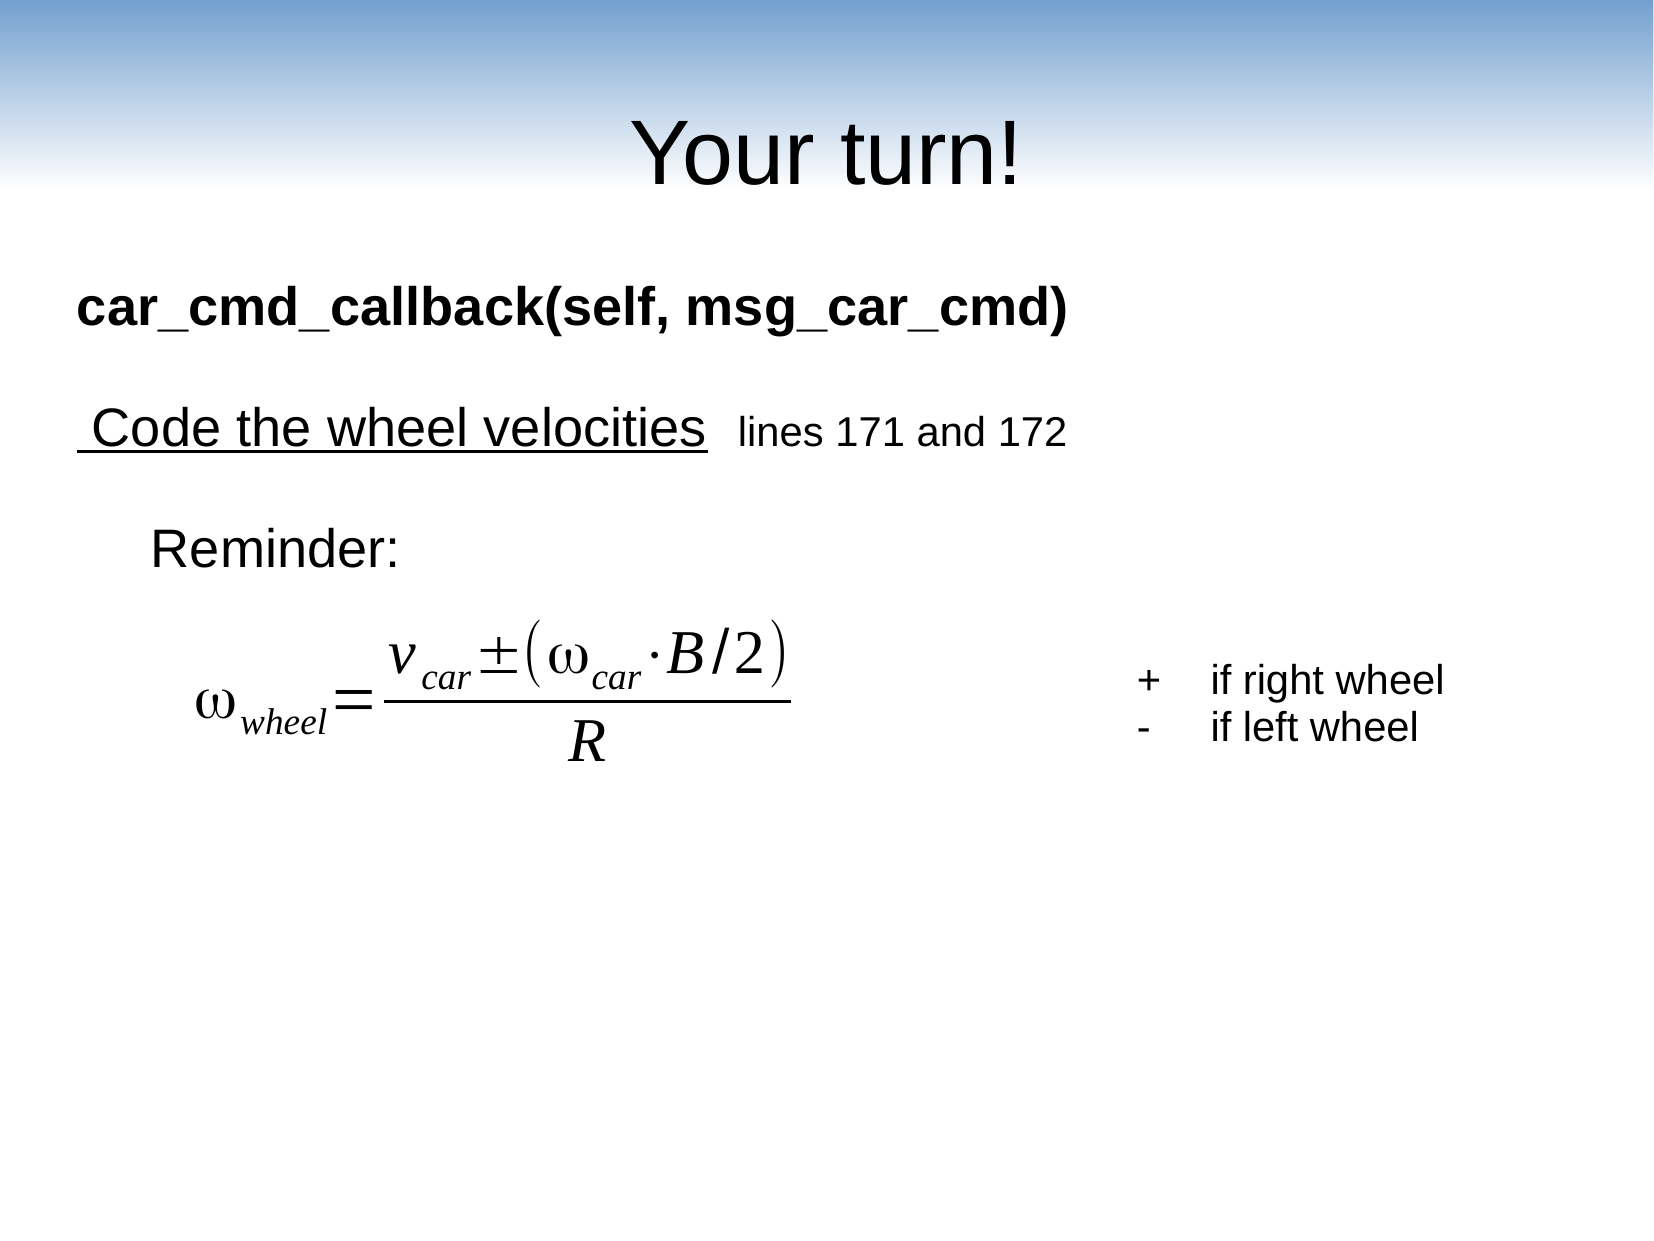

# Your turn!
car_cmd_callback(self, msg_car_cmd)
 Code the wheel velocities lines 171 and 172
	Reminder:
+ 	if right wheel
- 	if left wheel